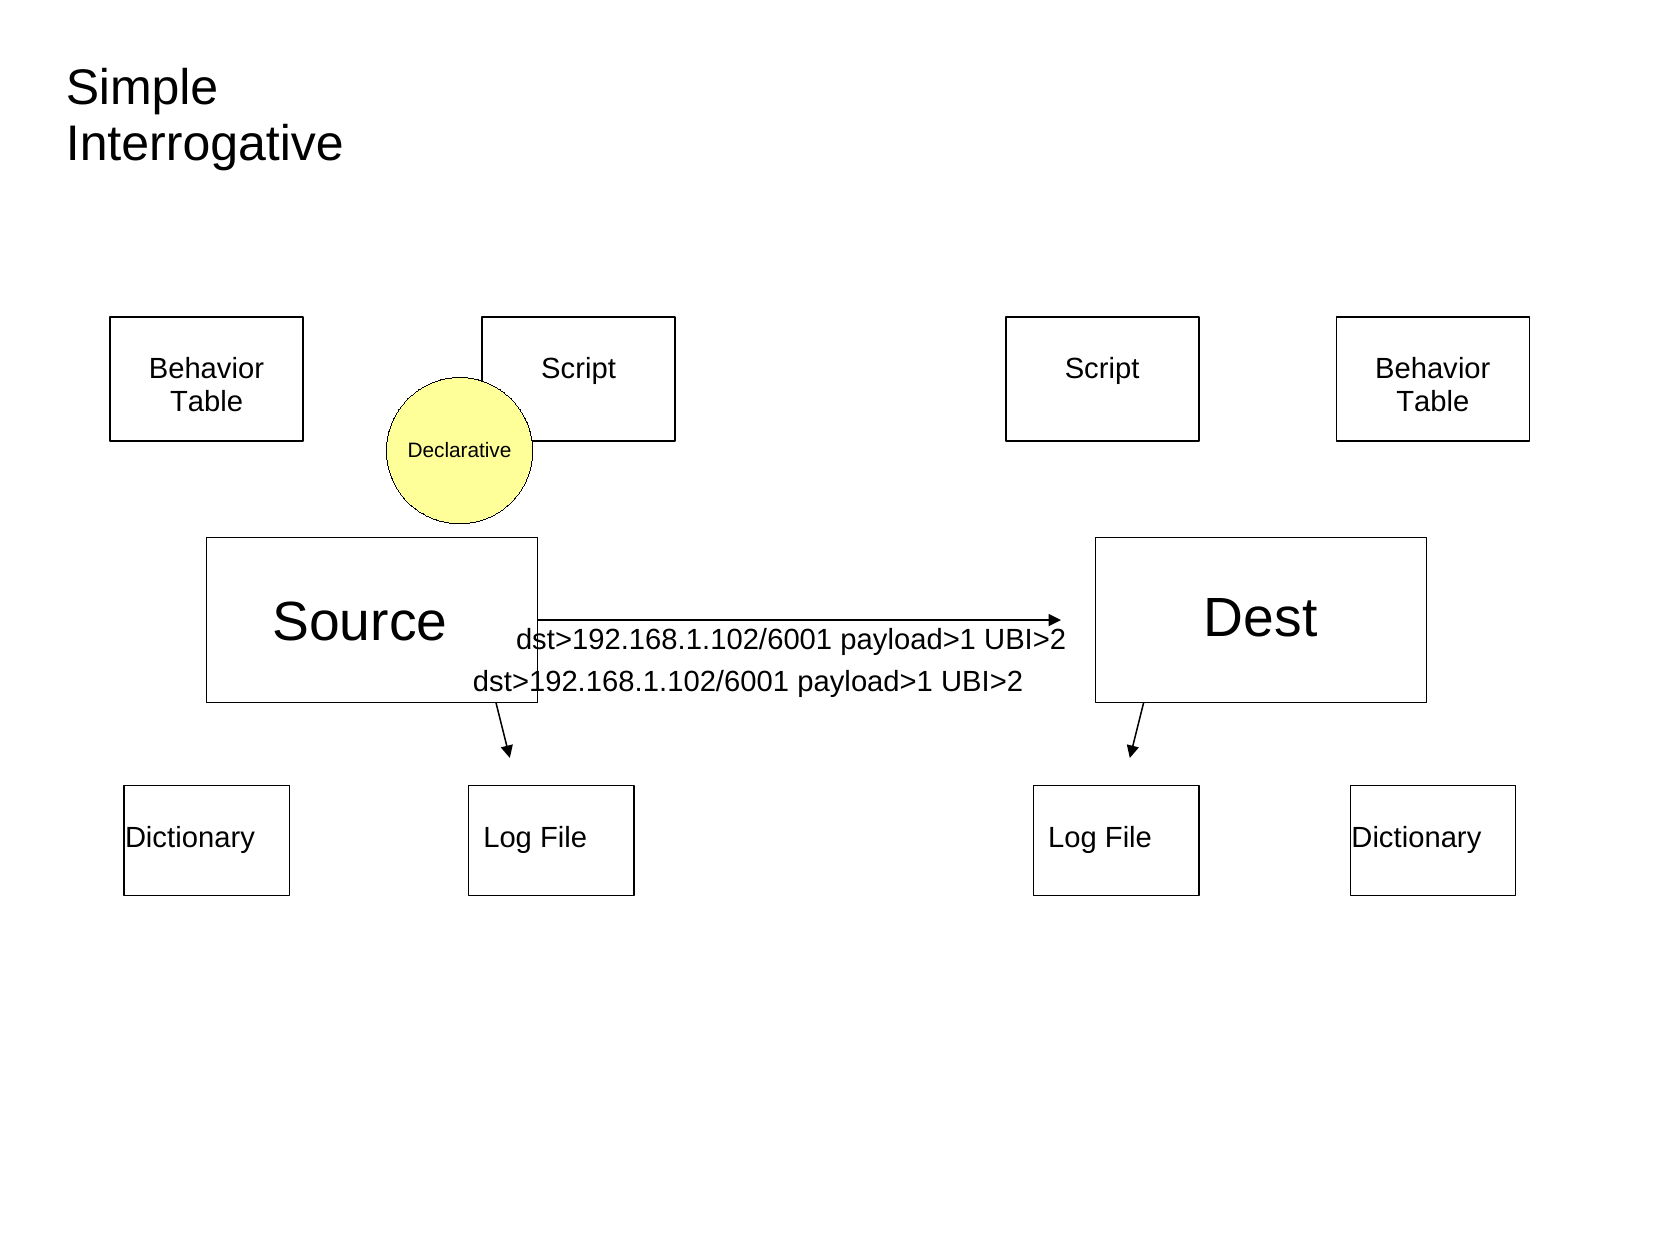

Simple
Interrogative
#
Behavior Table
Script
Script
Behavior Table
Declarative
Dest
Source
dst>192.168.1.102/6001 payload>1 UBI>2
dst>192.168.1.102/6001 payload>1 UBI>2
Dictionary
Log File
Log File
Dictionary